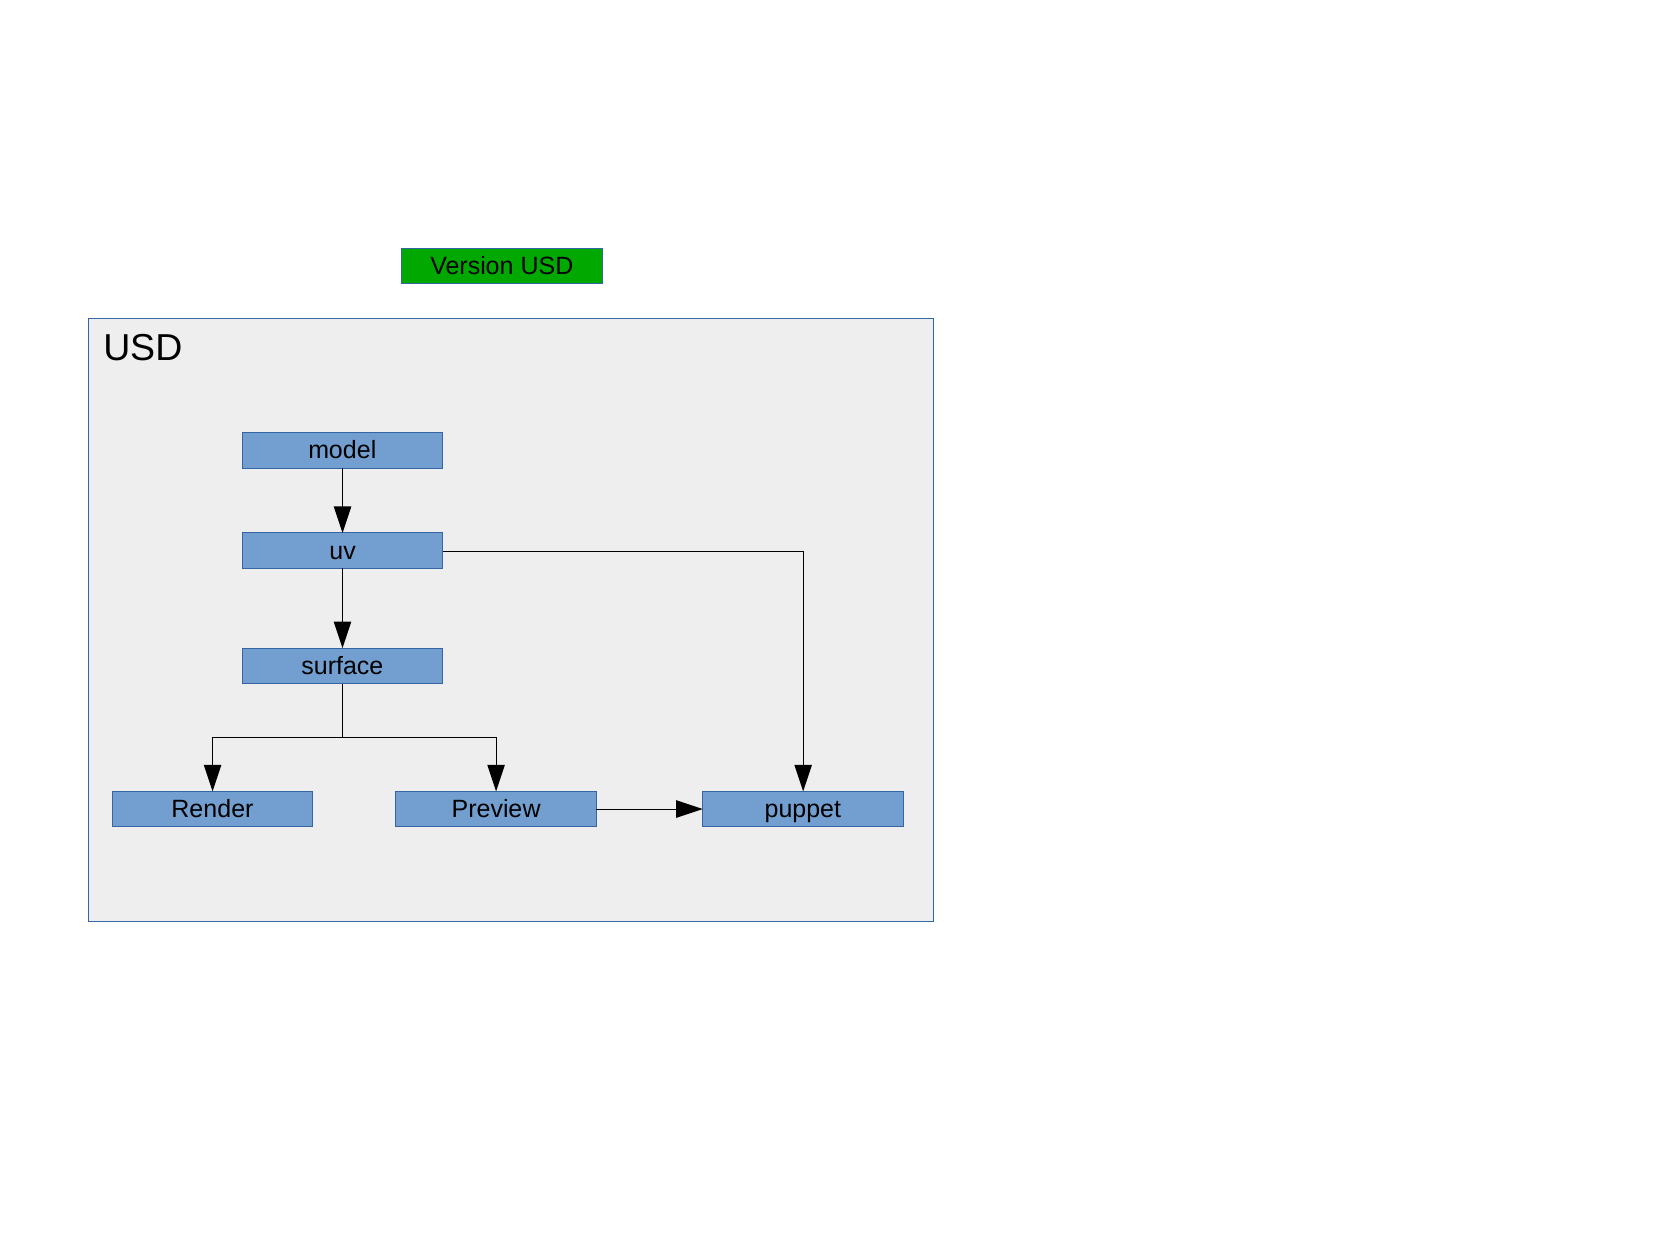

Version USD
USD
Asset
model
uv
surface
Render
Preview
puppet